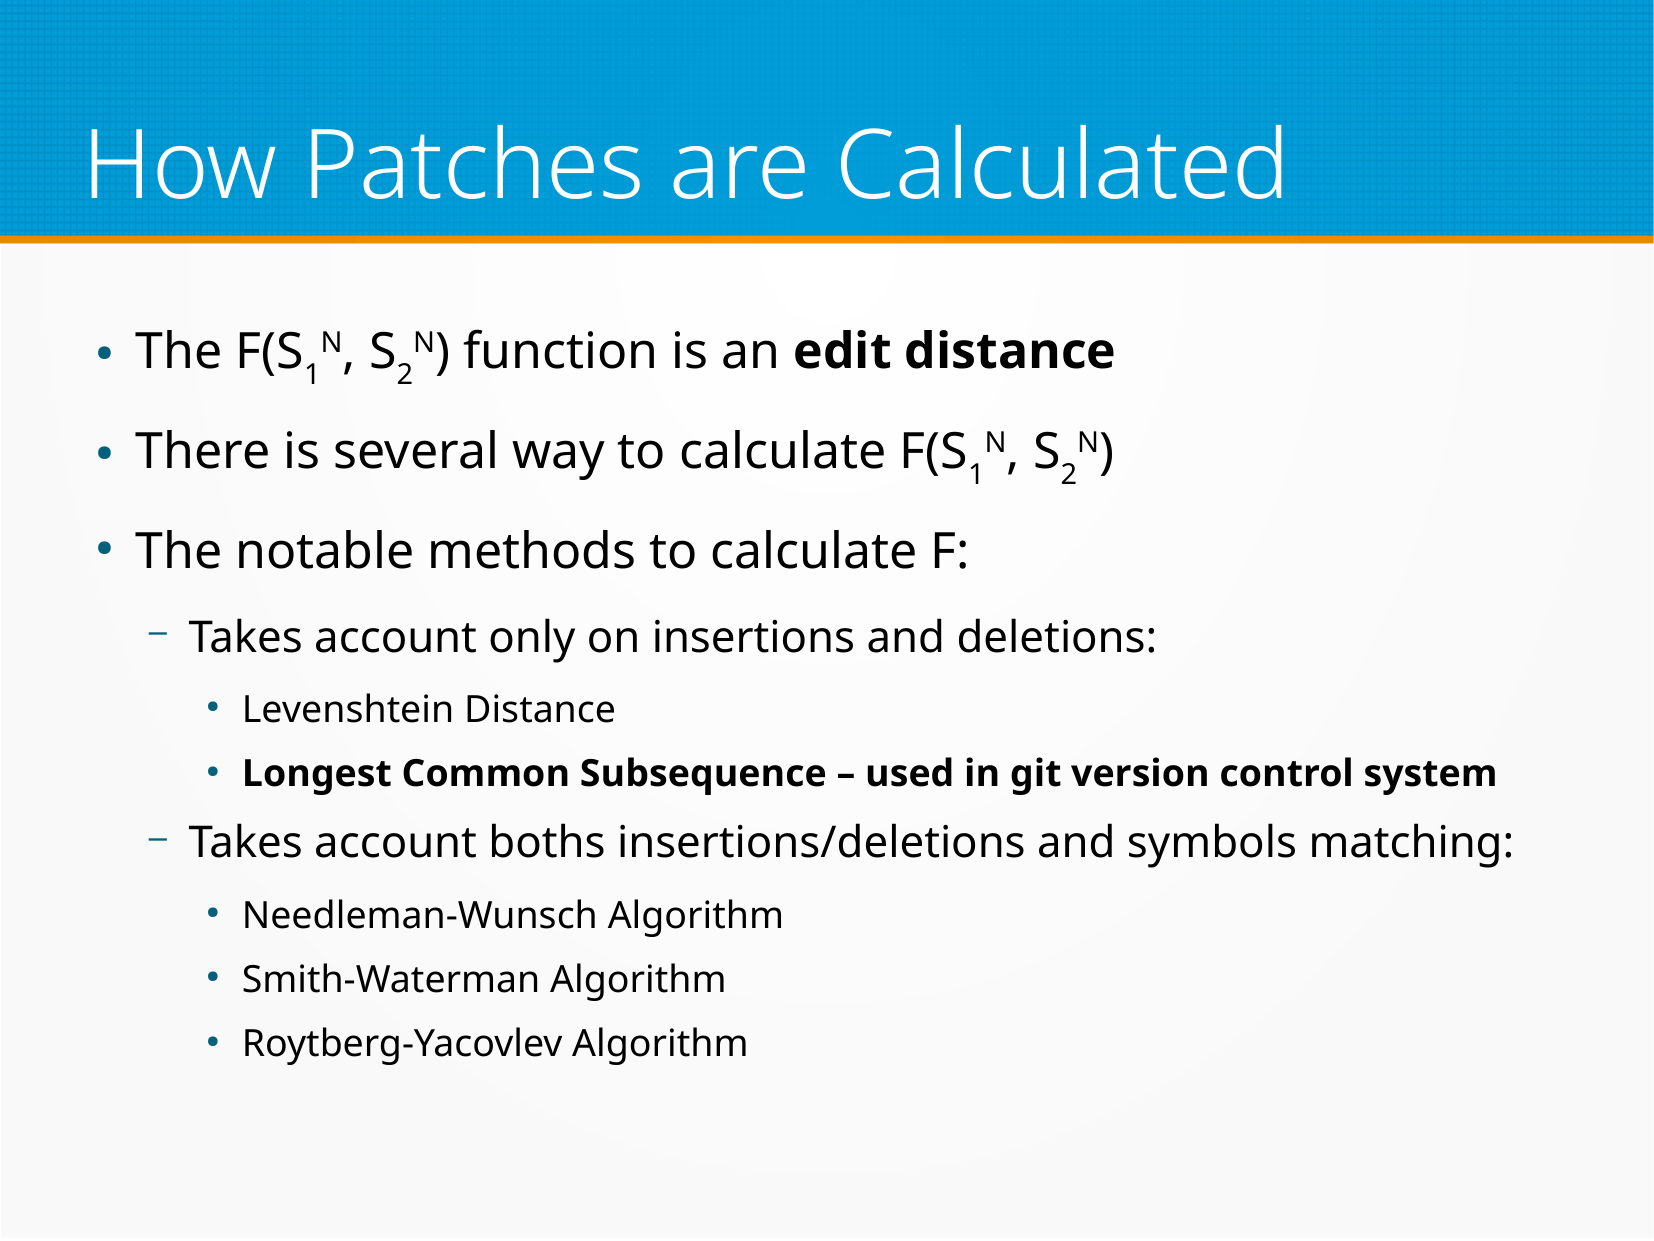

# How Patches are Calculated
The F(S1N, S2N) function is an edit distance
There is several way to calculate F(S1N, S2N)
The notable methods to calculate F:
Takes account only on insertions and deletions:
Levenshtein Distance
Longest Common Subsequence – used in git version control system
Takes account boths insertions/deletions and symbols matching:
Needleman-Wunsch Algorithm
Smith-Waterman Algorithm
Roytberg-Yacovlev Algorithm